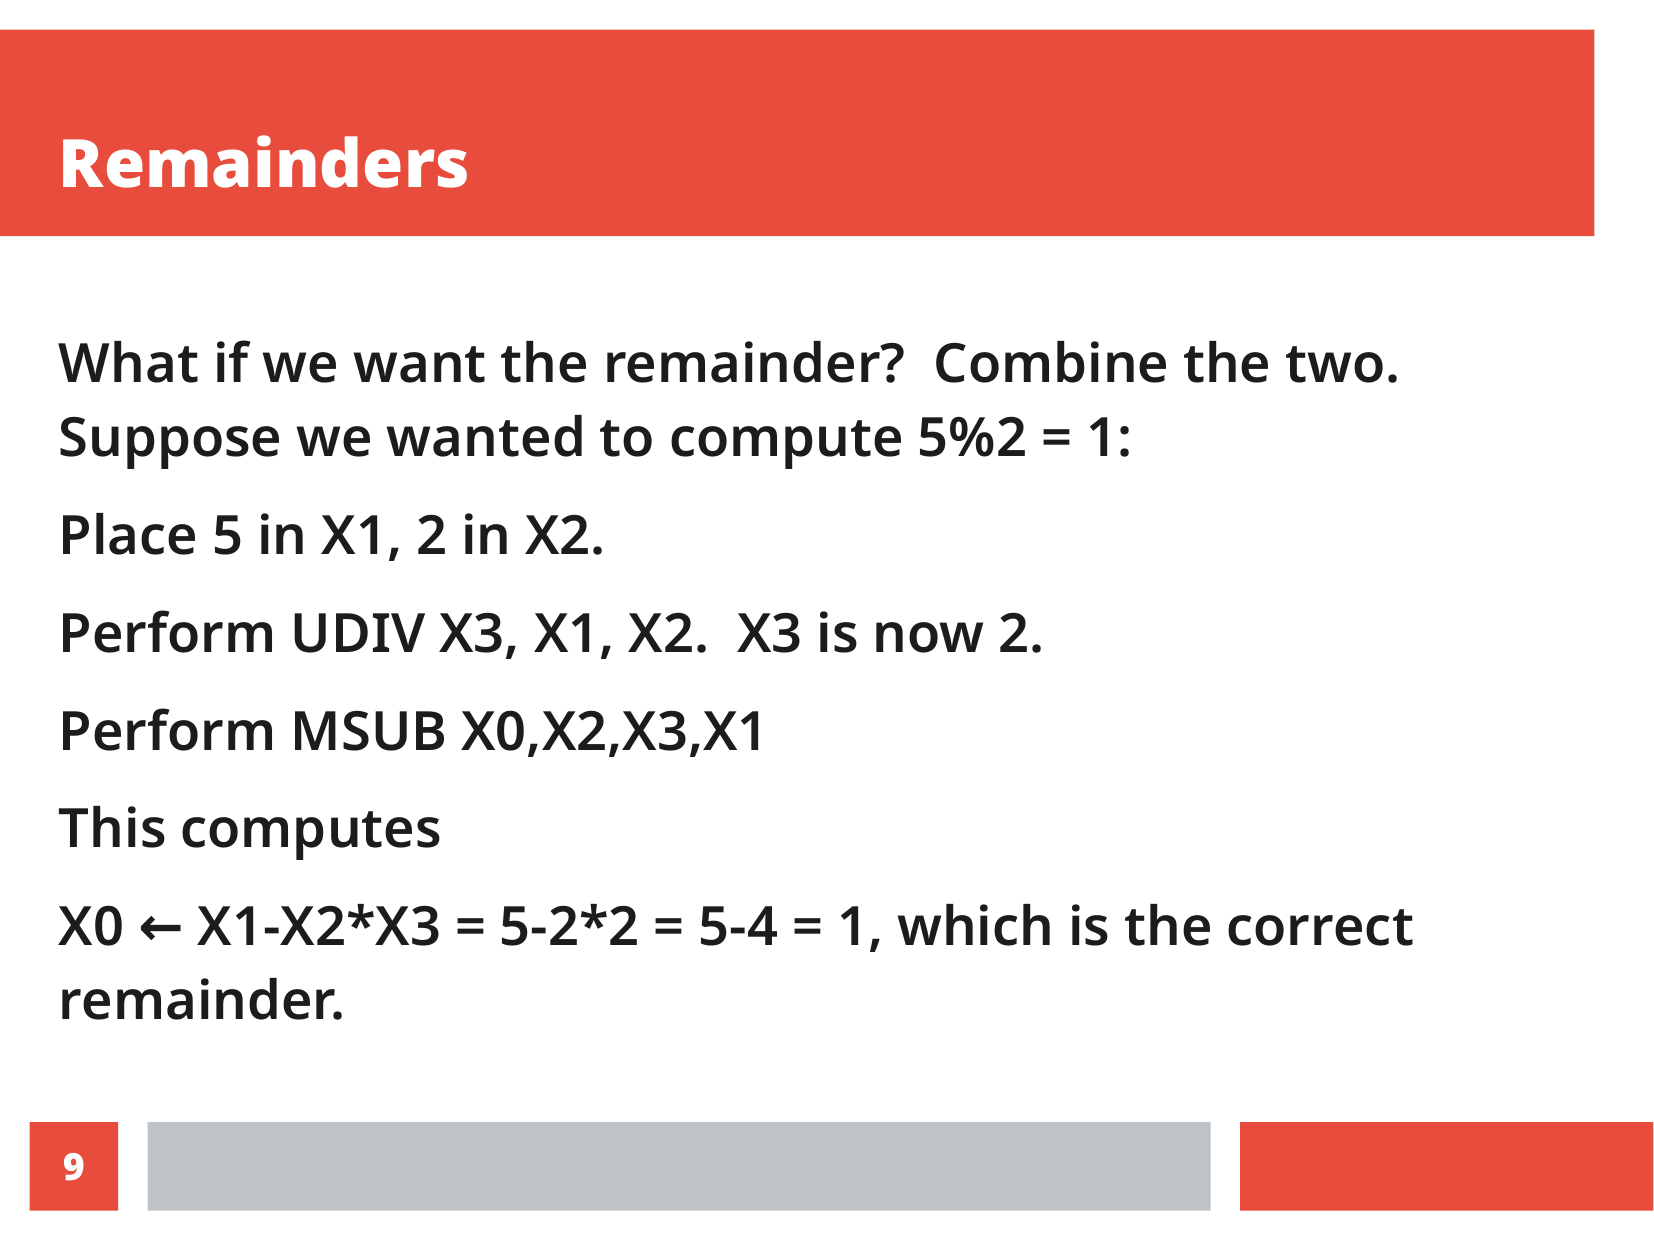

# Remainders
What if we want the remainder? Combine the two. Suppose we wanted to compute 5%2 = 1:
Place 5 in X1, 2 in X2.
Perform UDIV X3, X1, X2. X3 is now 2.
Perform MSUB X0,X2,X3,X1
This computes
X0 ← X1-X2*X3 = 5-2*2 = 5-4 = 1, which is the correct remainder.
9